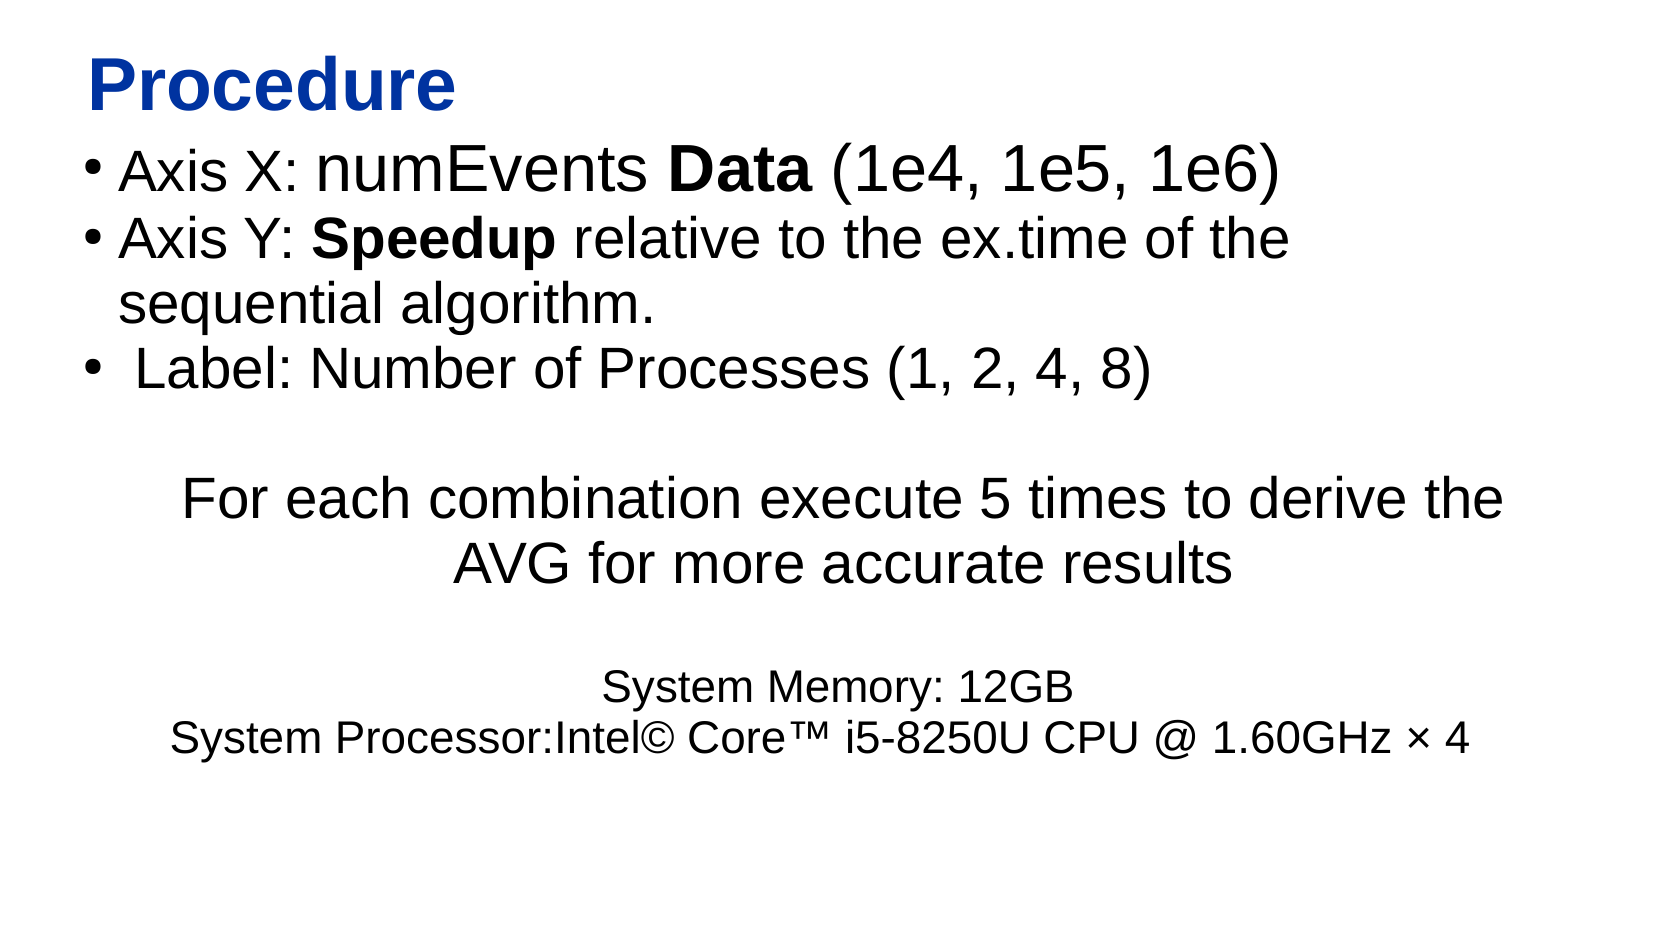

# Axis X: numEvents Data (1e4, 1e5, 1e6)
Axis Y: Speedup relative to the ex.time of the sequential algorithm.
 Label: Number of Processes (1, 2, 4, 8)
For each combination execute 5 times to derive the AVG for more accurate results
System Memory: 12GB
System Processor:Intel© Core™ i5-8250U CPU @ 1.60GHz × 4
Procedure